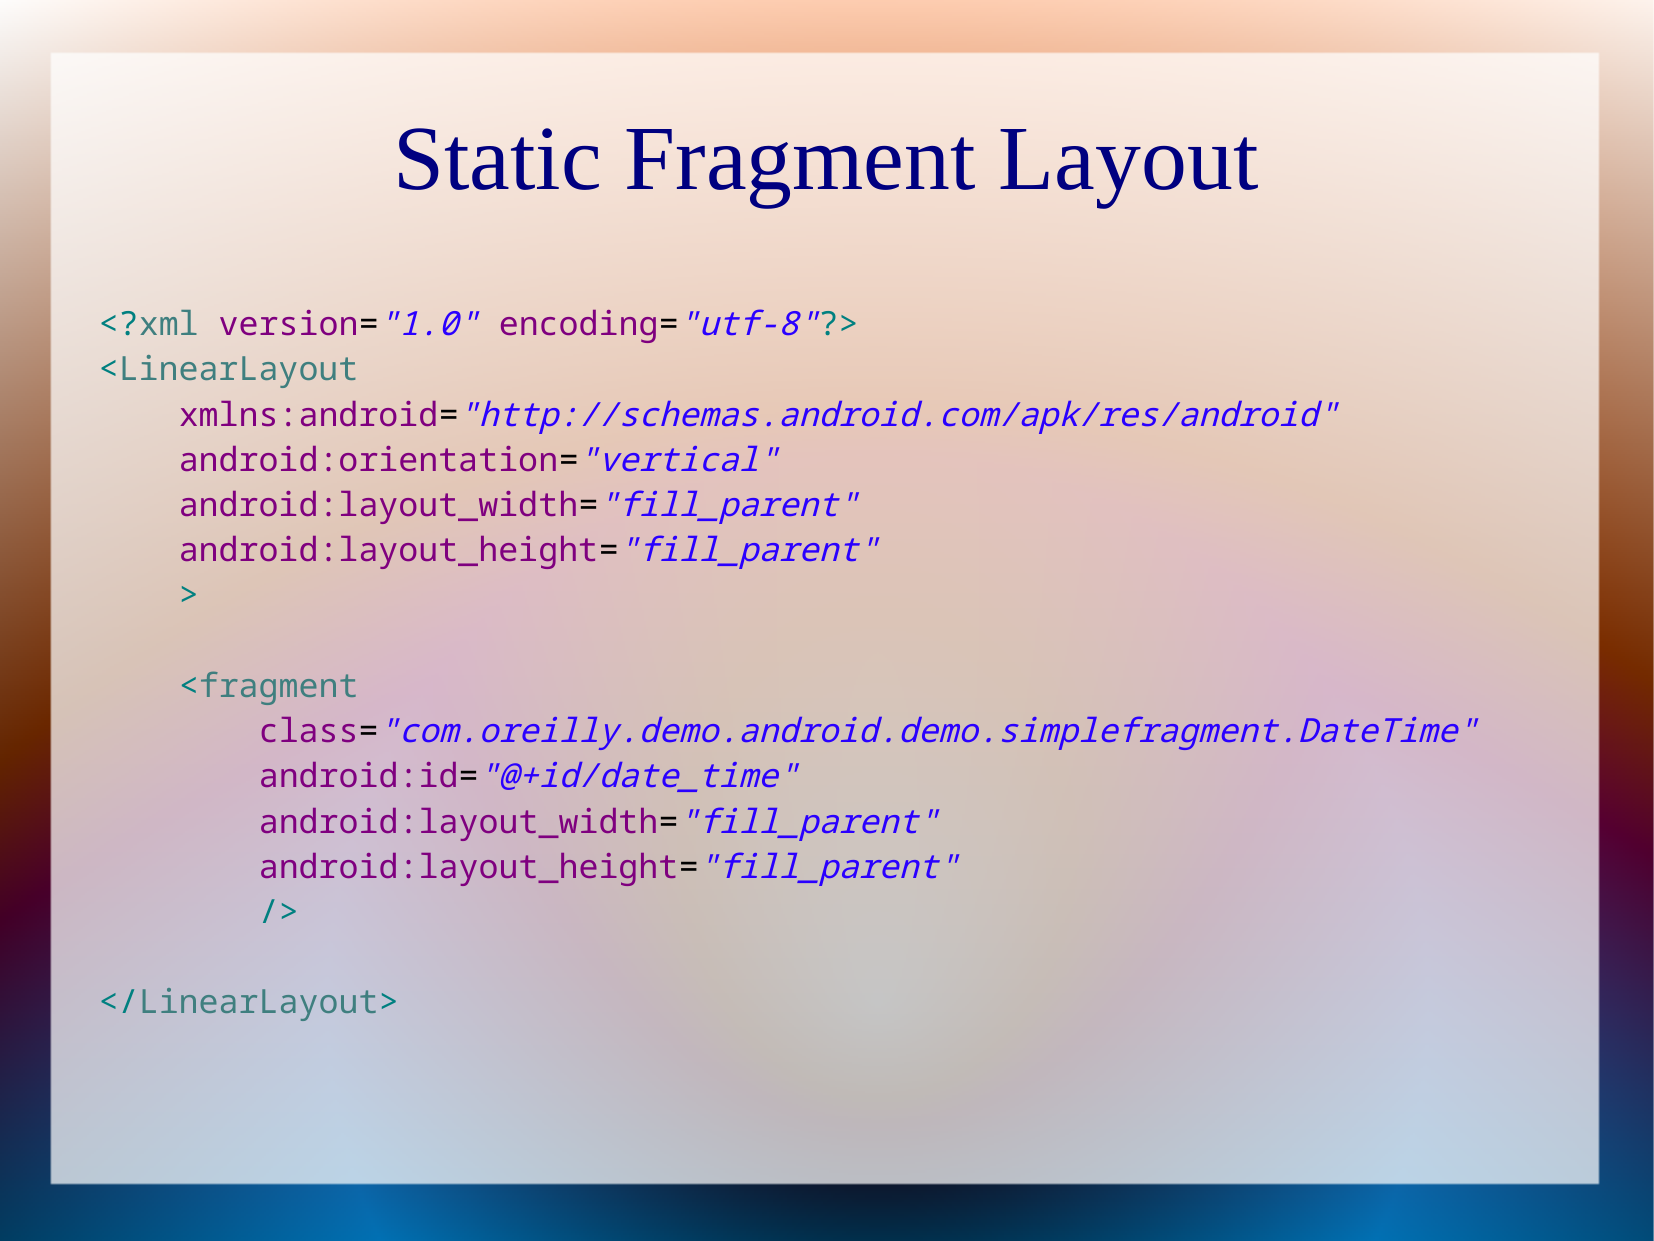

# Static Fragment Layout
<?xml version="1.0" encoding="utf-8"?>
<LinearLayout
 xmlns:android="http://schemas.android.com/apk/res/android"
 android:orientation="vertical"
 android:layout_width="fill_parent"
 android:layout_height="fill_parent"
 >
 <fragment
 class="com.oreilly.demo.android.demo.simplefragment.DateTime"
 android:id="@+id/date_time"
 android:layout_width="fill_parent"
 android:layout_height="fill_parent"
 />
</LinearLayout>